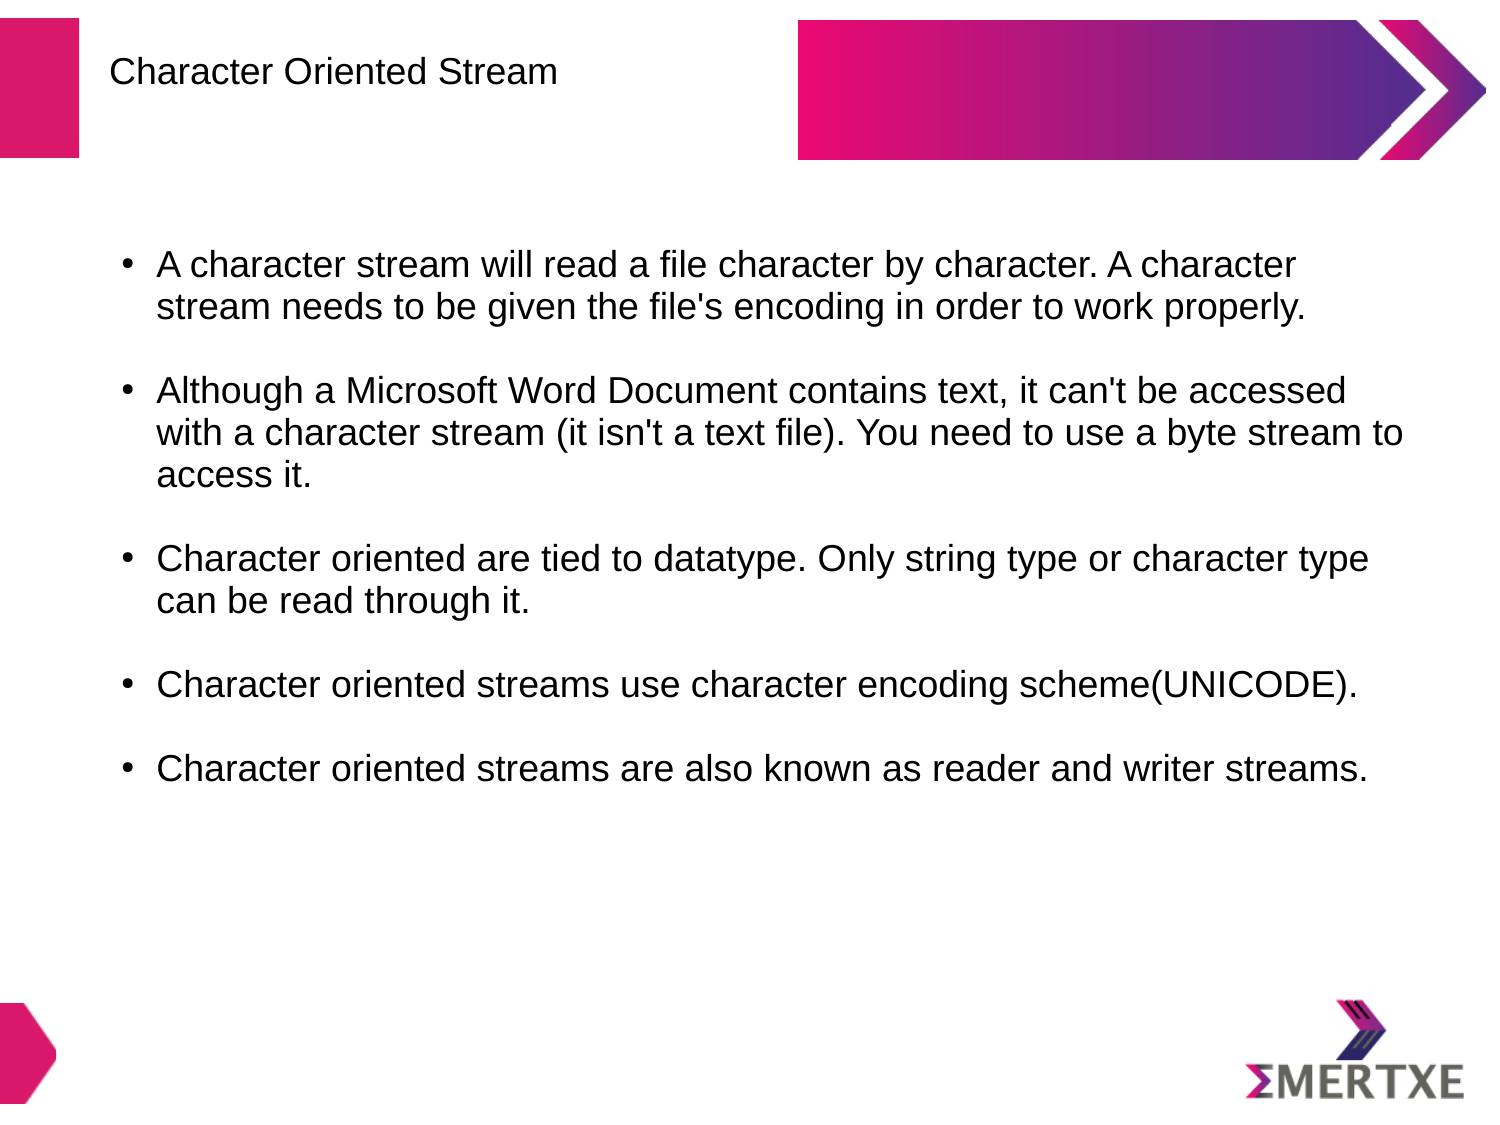

Character Oriented Stream
A character stream will read a file character by character. A character stream needs to be given the file's encoding in order to work properly.
Although a Microsoft Word Document contains text, it can't be accessed with a character stream (it isn't a text file). You need to use a byte stream to access it.
Character oriented are tied to datatype. Only string type or character type can be read through it.
Character oriented streams use character encoding scheme(UNICODE).
Character oriented streams are also known as reader and writer streams.